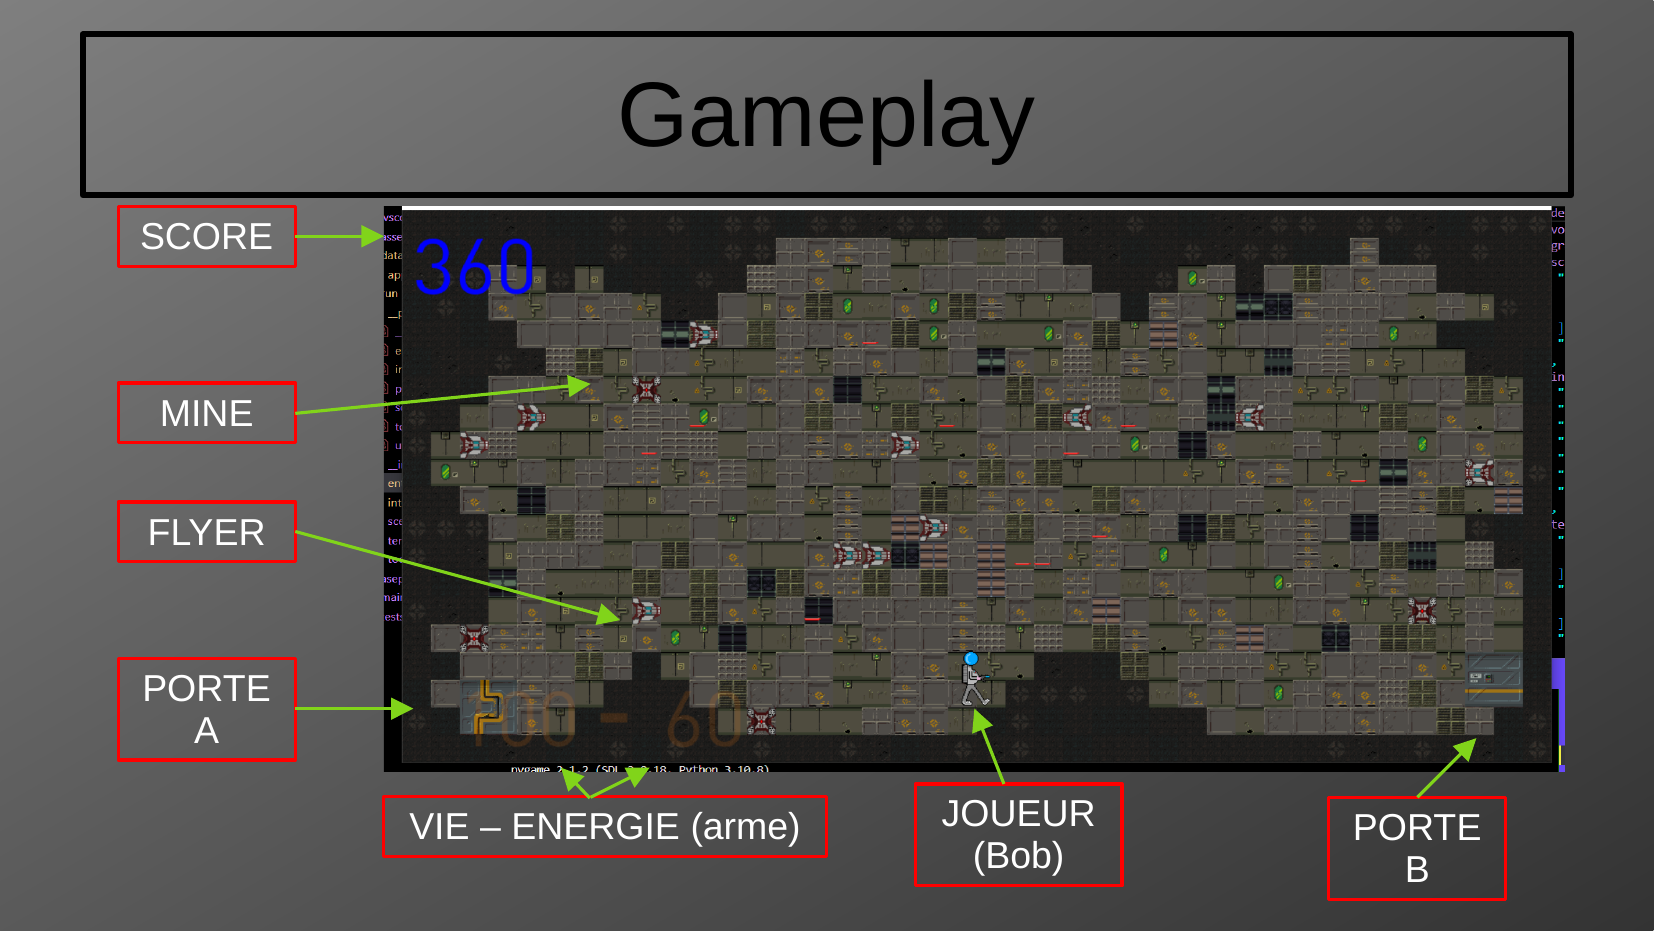

# Gameplay
SCORE
MINE
FLYER
PORTE A
JOUEUR (Bob)
VIE – ENERGIE (arme)
PORTE B